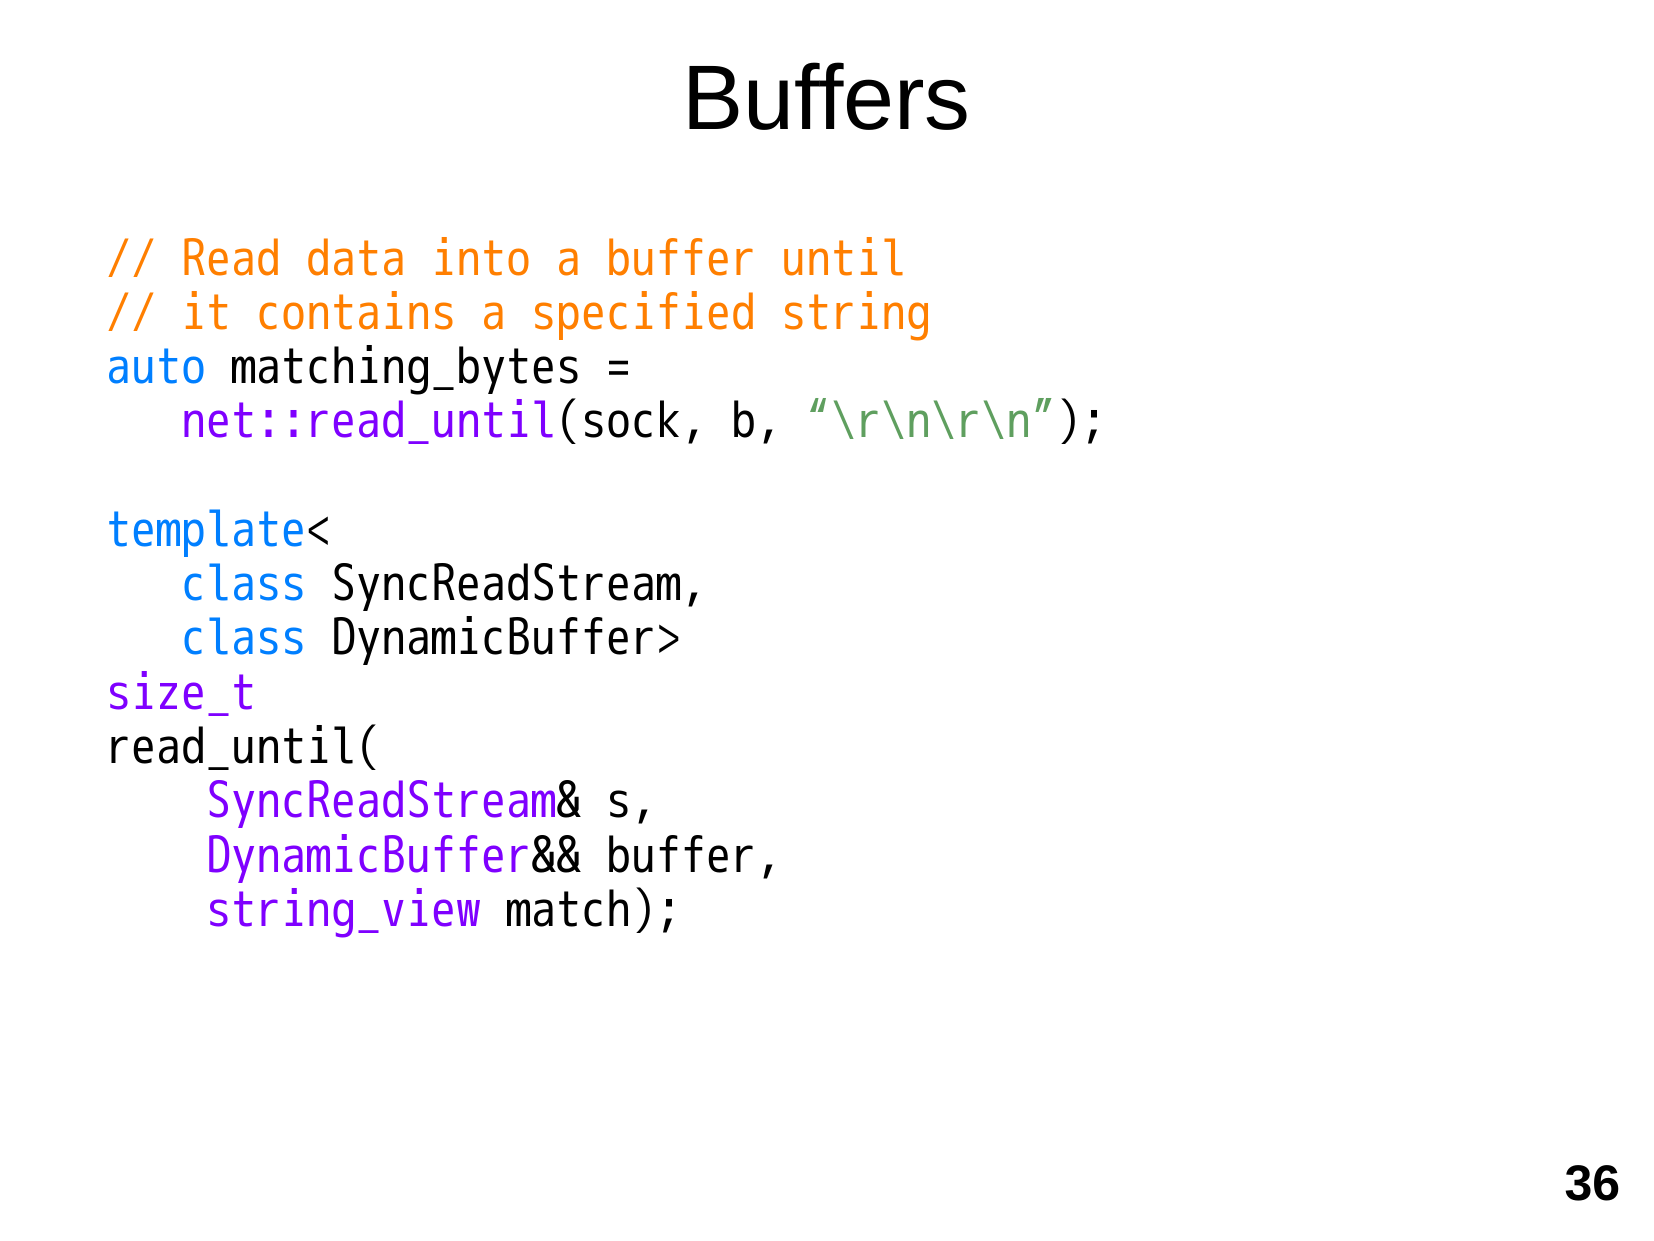

# Buffers
// Read data into a buffer until
// it contains a specified string
auto matching_bytes =
	net::read_until(sock, b, “\r\n\r\n”);
template<
	class SyncReadStream,
	class DynamicBuffer>
size_t
read_until(
 SyncReadStream& s,
 DynamicBuffer&& buffer,
 string_view match);
36